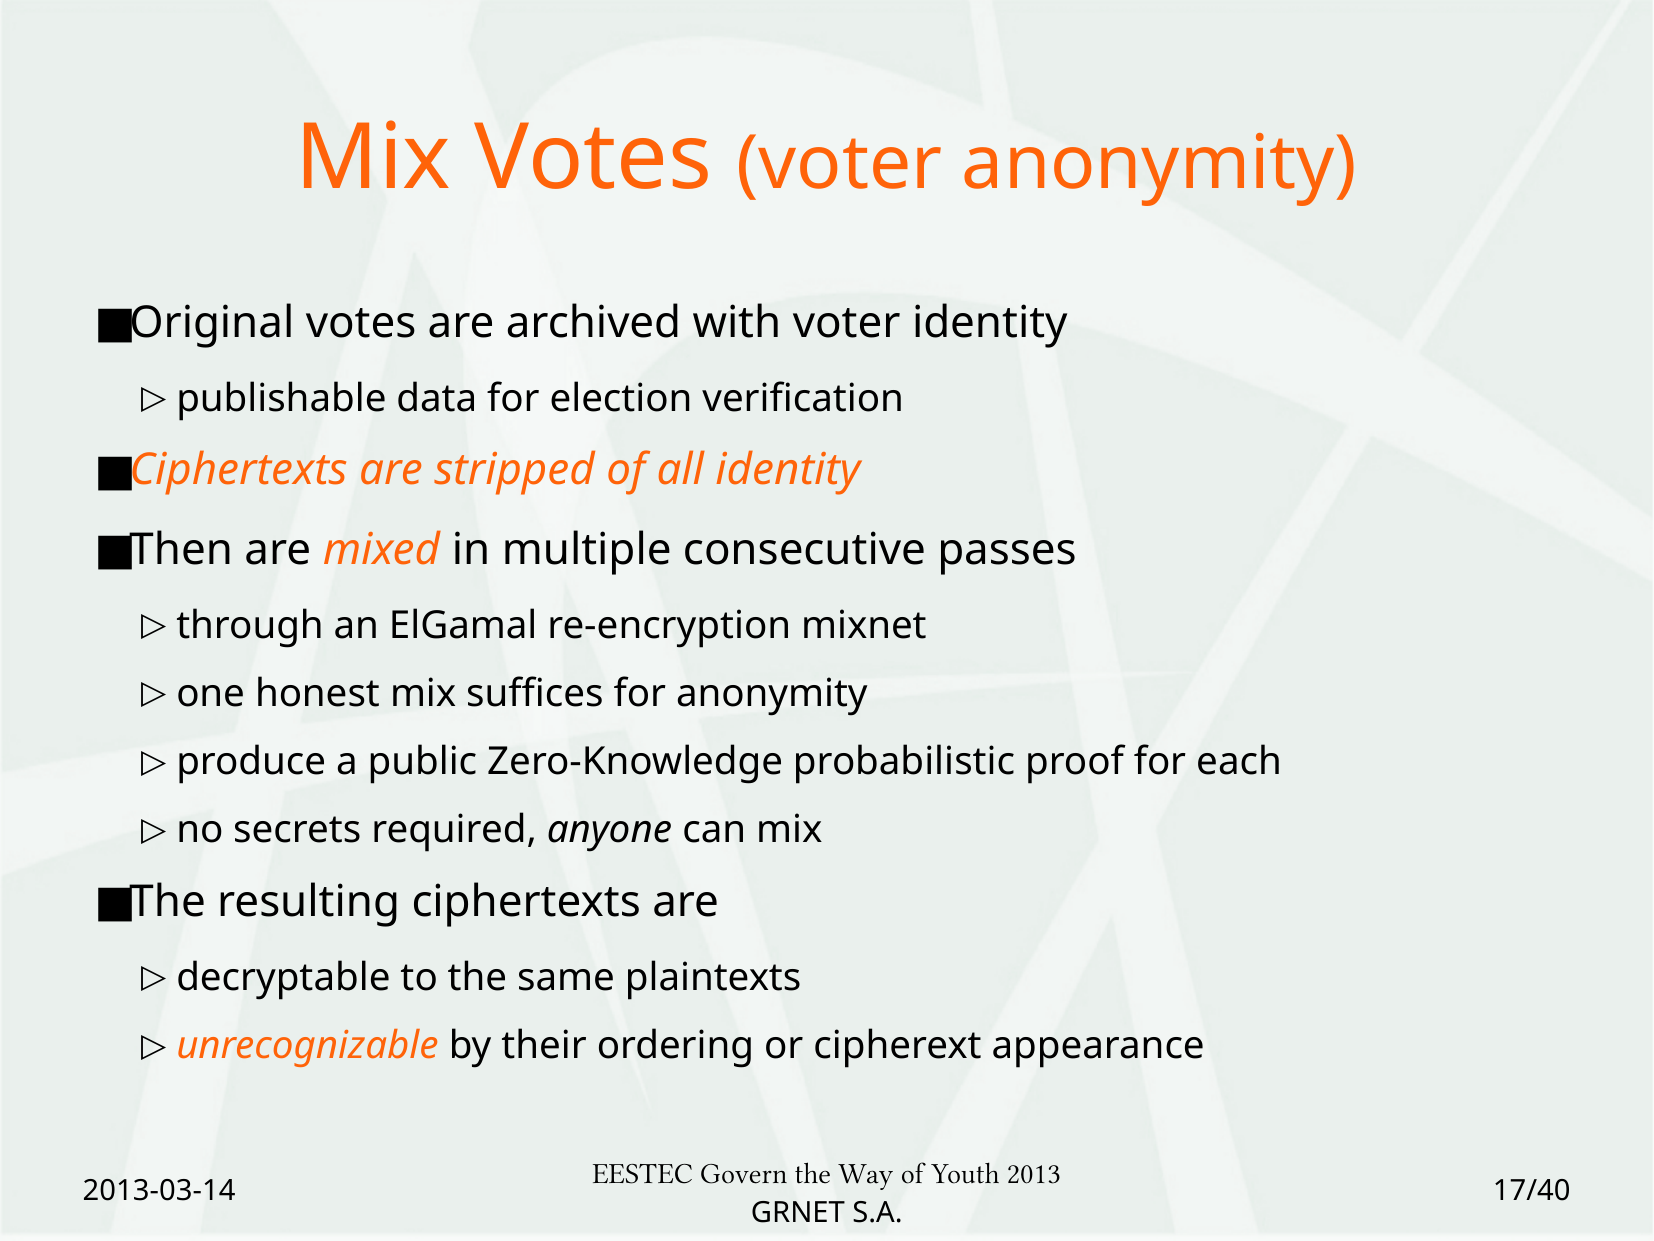

# Mix Votes (voter anonymity)
Original votes are archived with voter identity
publishable data for election verification
Ciphertexts are stripped of all identity
Then are mixed in multiple consecutive passes
through an ElGamal re-encryption mixnet
one honest mix suffices for anonymity
produce a public Zero-Knowledge probabilistic proof for each
no secrets required, anyone can mix
The resulting ciphertexts are
decryptable to the same plaintexts
unrecognizable by their ordering or cipherext appearance
GRNET S.A.
2013-03-14
17